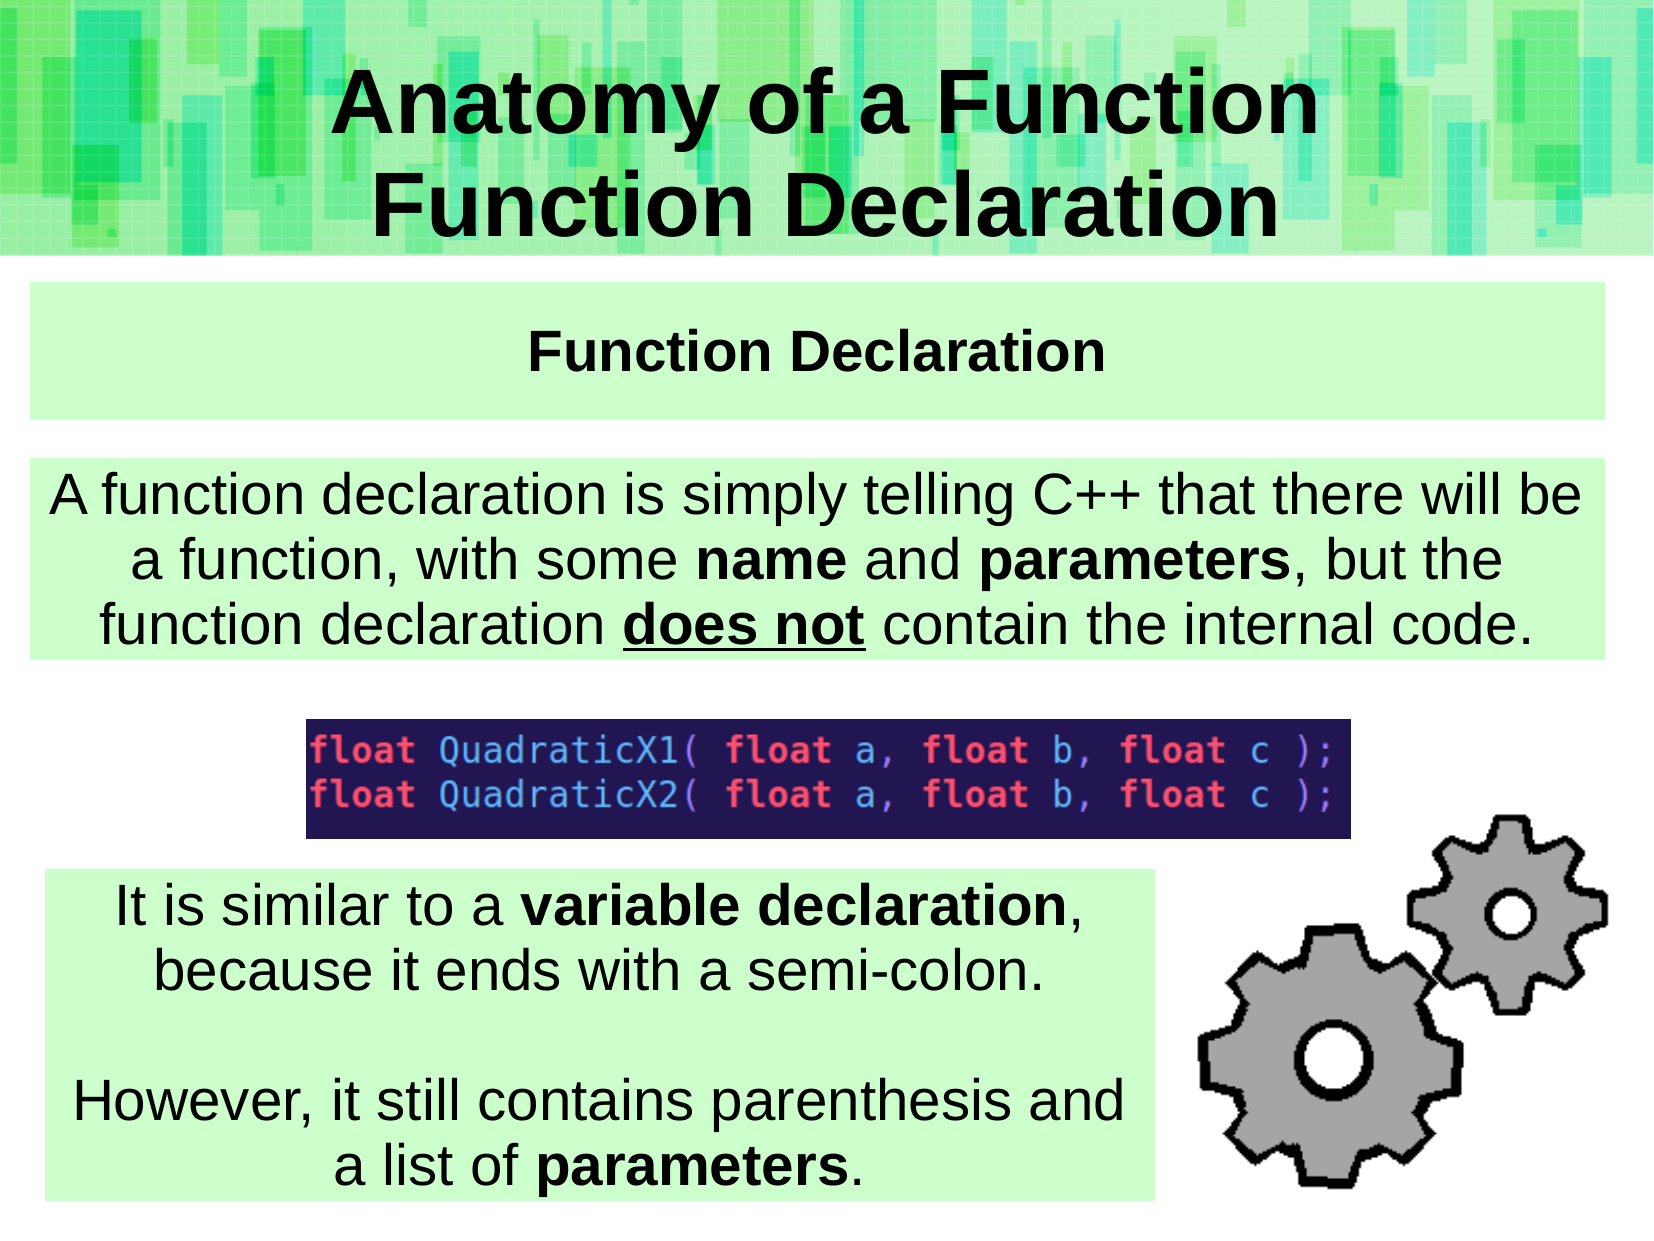

# Anatomy of a Function Function Declaration
Function Declaration
A function declaration is simply telling C++ that there will be a function, with some name and parameters, but the function declaration does not contain the internal code.
It is similar to a variable declaration, because it ends with a semi-colon.
However, it still contains parenthesis and a list of parameters.